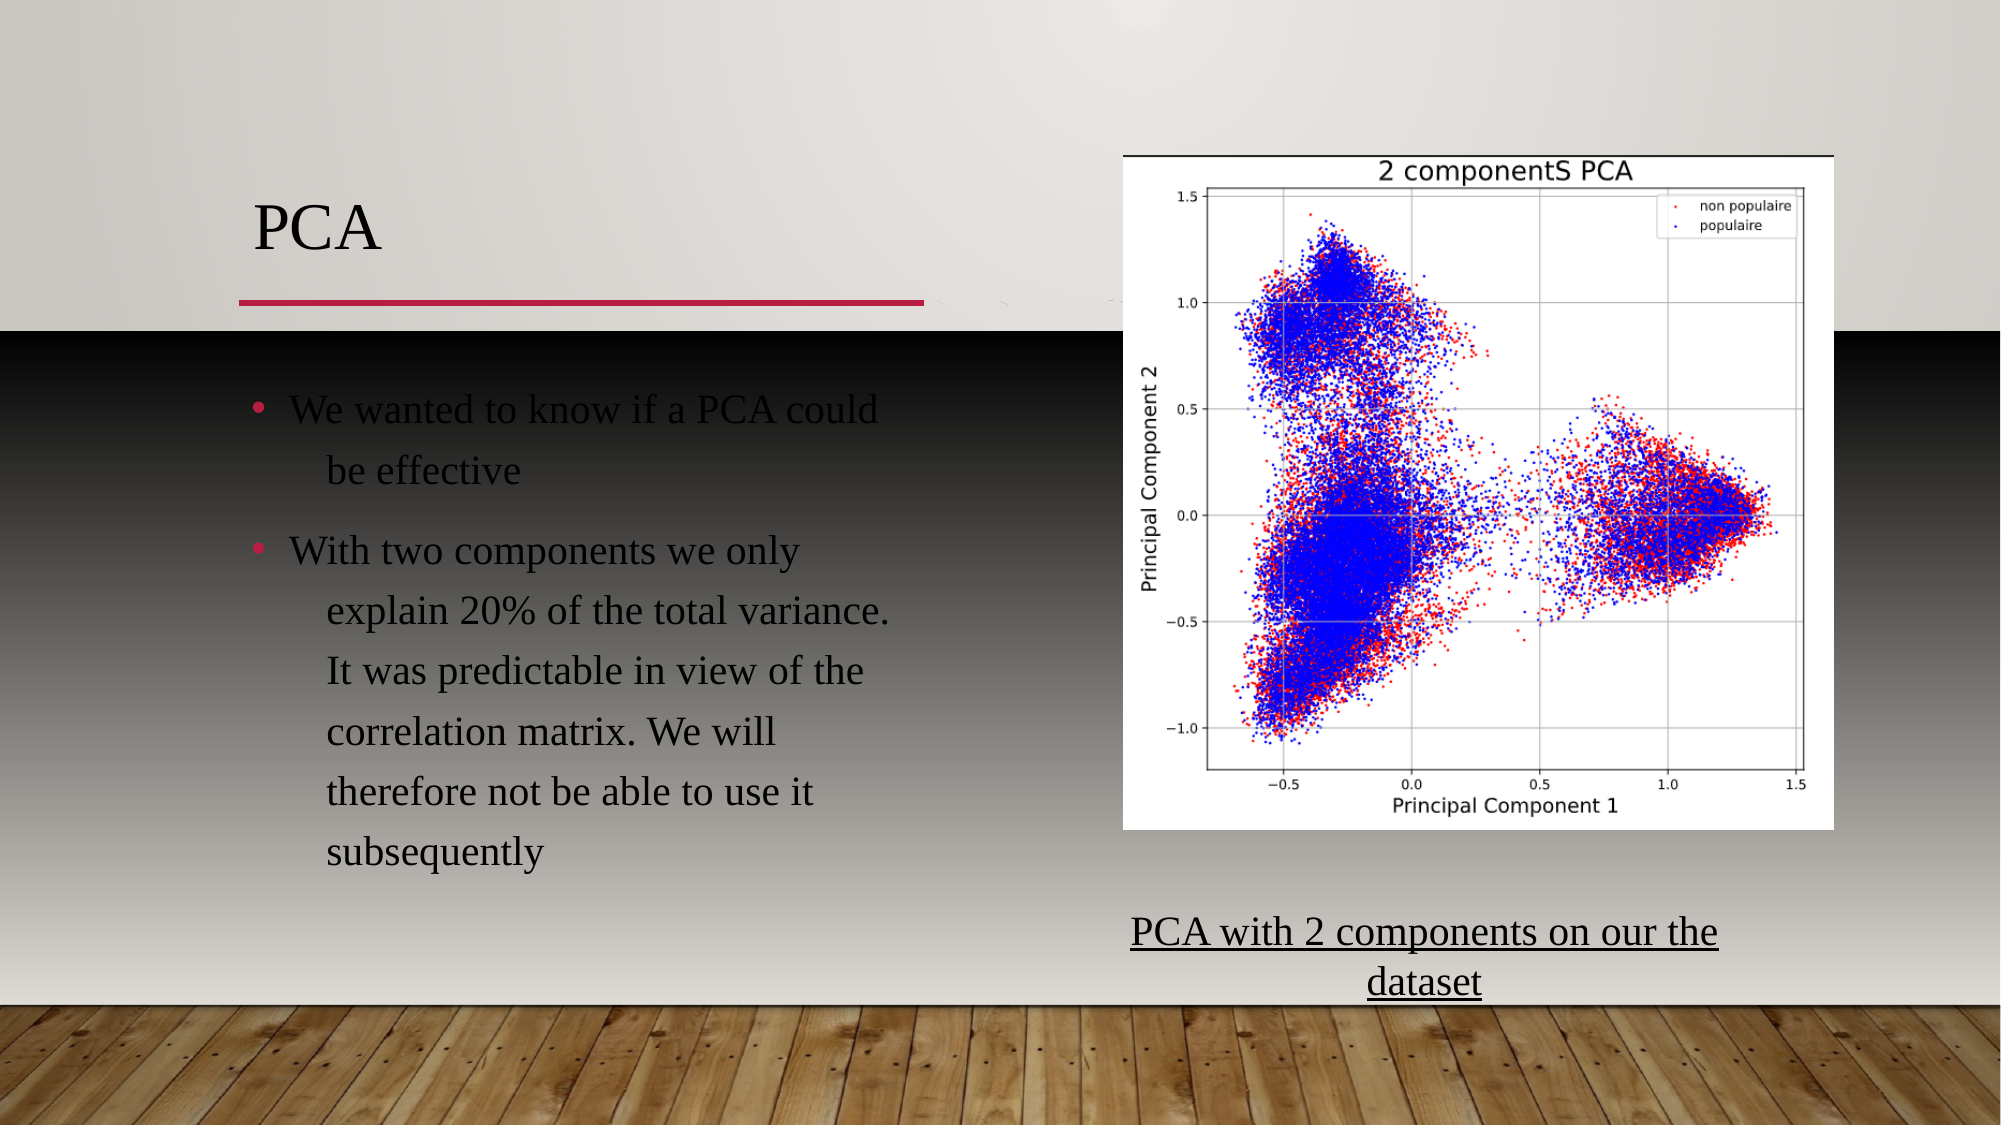

# PCA
We wanted to know if a PCA could be effective
With two components we only explain 20% of the total variance. It was predictable in view of the correlation matrix. We will therefore not be able to use it subsequently
PCA with 2 components on our the dataset